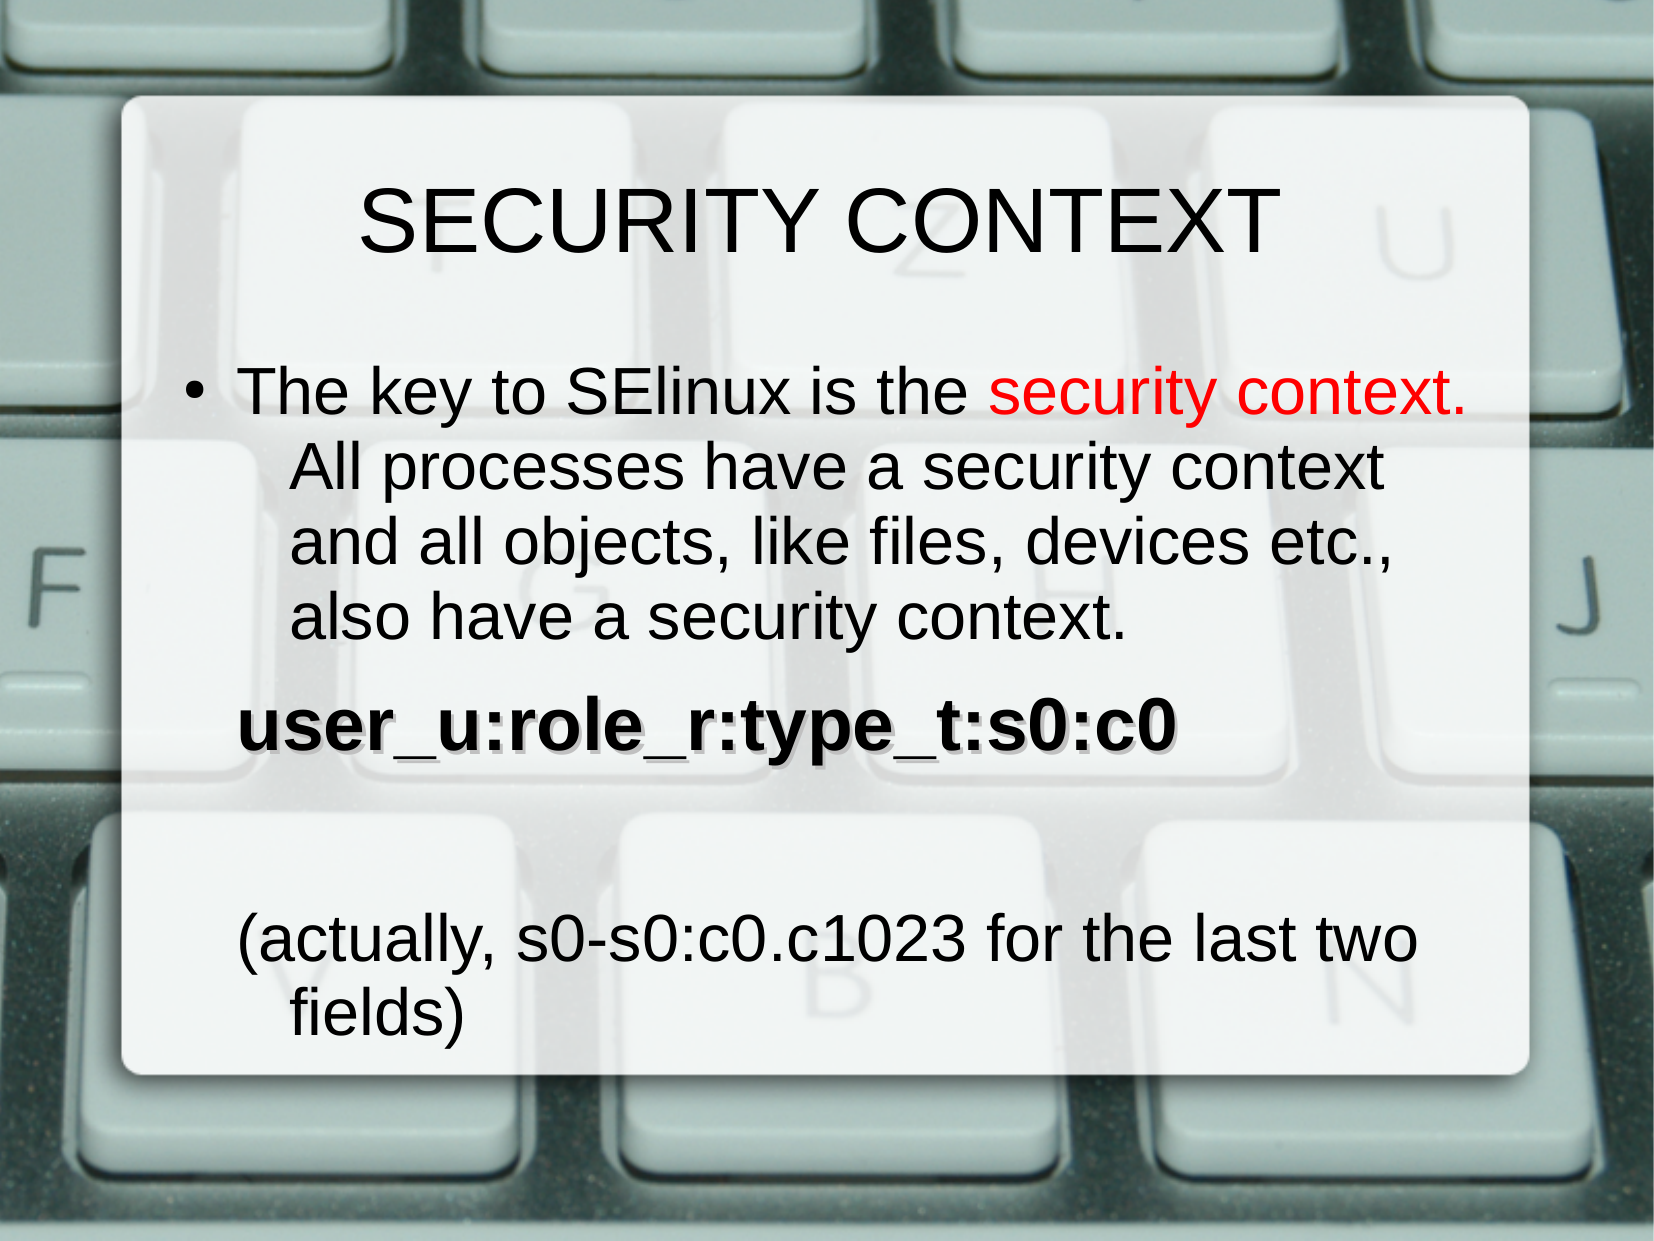

# SECURITY CONTEXT
The key to SElinux is the security context. All processes have a security context and all objects, like files, devices etc., also have a security context.
user_u:role_r:type_t:s0:c0
(actually, s0-s0:c0.c1023 for the last two fields)